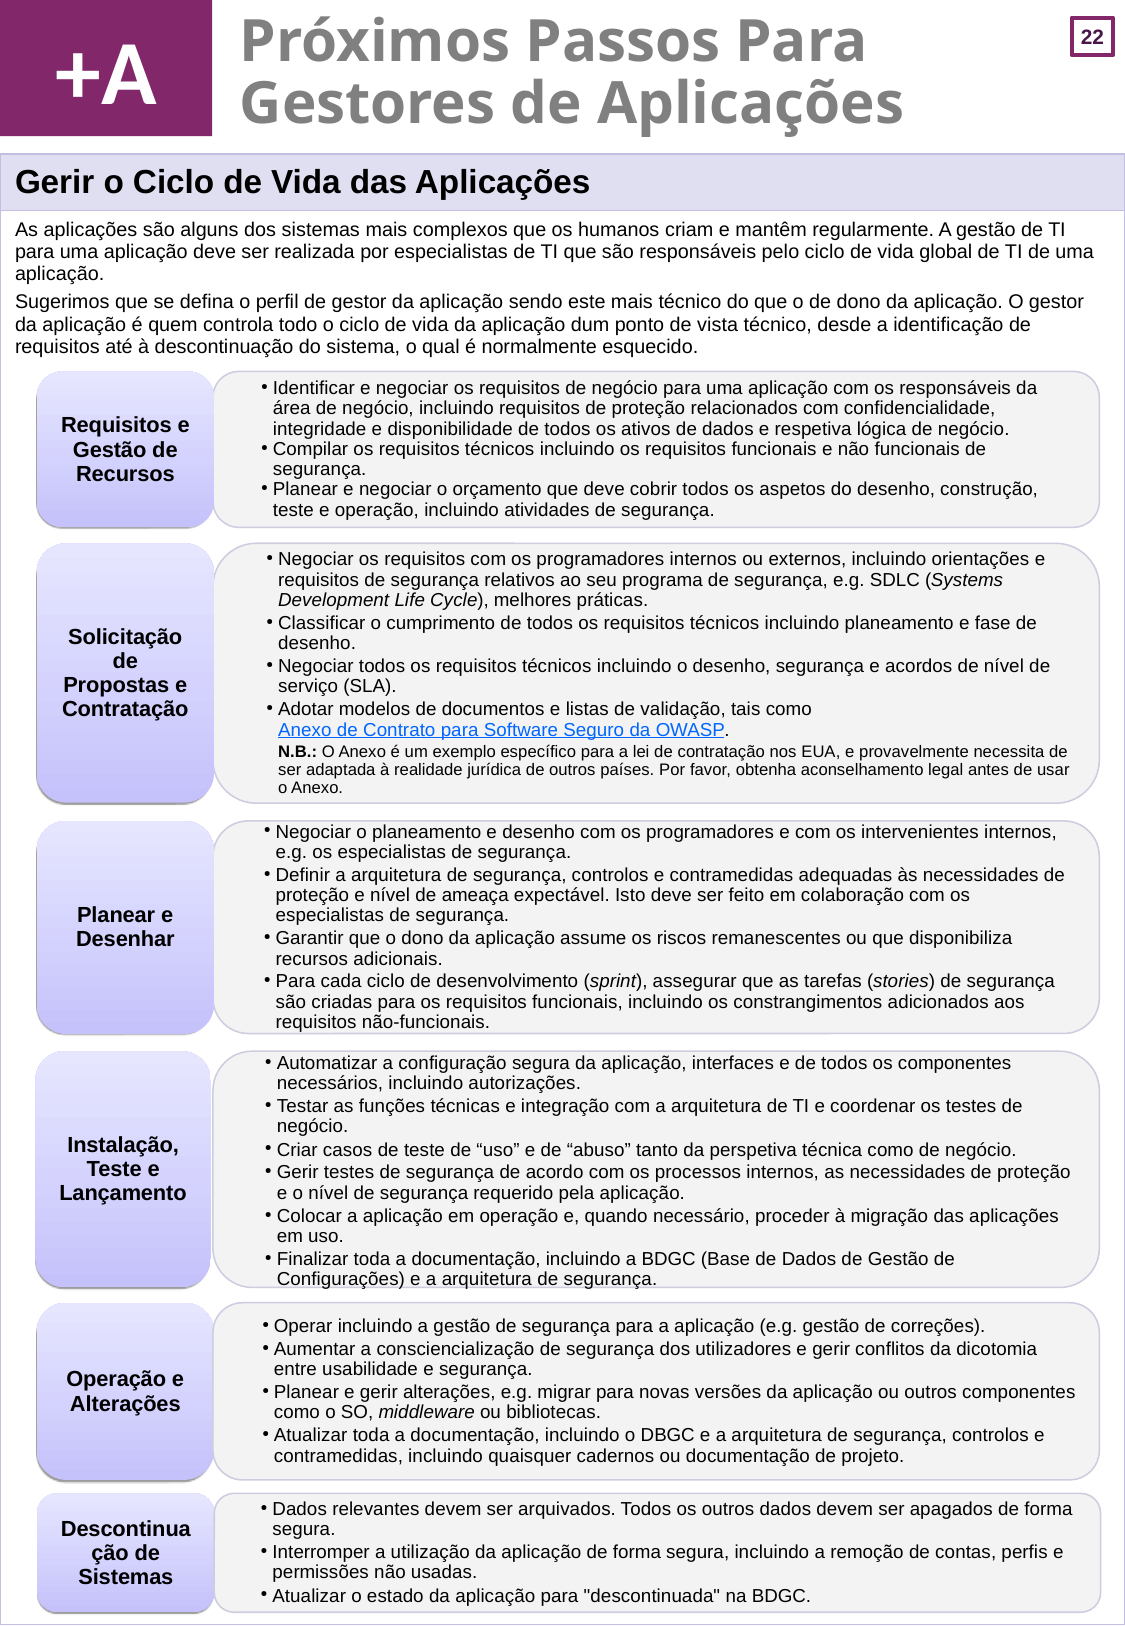

+A
Próximos Passos Para
Gestores de Aplicações
| Gerir o Ciclo de Vida das Aplicações |
| --- |
| As aplicações são alguns dos sistemas mais complexos que os humanos criam e mantêm regularmente. A gestão de TI para uma aplicação deve ser realizada por especialistas de TI que são responsáveis pelo ciclo de vida global de TI de uma aplicação. Sugerimos que se defina o perfil de gestor da aplicação sendo este mais técnico do que o de dono da aplicação. O gestor da aplicação é quem controla todo o ciclo de vida da aplicação dum ponto de vista técnico, desde a identificação de requisitos até à descontinuação do sistema, o qual é normalmente esquecido. |
Identificar e negociar os requisitos de negócio para uma aplicação com os responsáveis da área de negócio, incluindo requisitos de proteção relacionados com confidencialidade, integridade e disponibilidade de todos os ativos de dados e respetiva lógica de negócio.
Compilar os requisitos técnicos incluindo os requisitos funcionais e não funcionais de segurança.
Planear e negociar o orçamento que deve cobrir todos os aspetos do desenho, construção, teste e operação, incluindo atividades de segurança.
Requisitos e Gestão de Recursos
Solicitação de Propostas e Contratação
Negociar os requisitos com os programadores internos ou externos, incluindo orientações e requisitos de segurança relativos ao seu programa de segurança, e.g. SDLC (Systems Development Life Cycle), melhores práticas.
Classificar o cumprimento de todos os requisitos técnicos incluindo planeamento e fase de desenho.
Negociar todos os requisitos técnicos incluindo o desenho, segurança e acordos de nível de serviço (SLA).
Adotar modelos de documentos e listas de validação, tais como Anexo de Contrato para Software Seguro da OWASP.
N.B.: O Anexo é um exemplo específico para a lei de contratação nos EUA, e provavelmente necessita de ser adaptada à realidade jurídica de outros países. Por favor, obtenha aconselhamento legal antes de usar o Anexo.
Planear e Desenhar
Negociar o planeamento e desenho com os programadores e com os intervenientes internos, e.g. os especialistas de segurança.
Definir a arquitetura de segurança, controlos e contramedidas adequadas às necessidades de proteção e nível de ameaça expectável. Isto deve ser feito em colaboração com os especialistas de segurança.
Garantir que o dono da aplicação assume os riscos remanescentes ou que disponibiliza recursos adicionais.
Para cada ciclo de desenvolvimento (sprint), assegurar que as tarefas (stories) de segurança são criadas para os requisitos funcionais, incluindo os constrangimentos adicionados aos requisitos não-funcionais.
Instalação, Teste e Lançamento
Automatizar a configuração segura da aplicação, interfaces e de todos os componentes necessários, incluindo autorizações.
Testar as funções técnicas e integração com a arquitetura de TI e coordenar os testes de negócio.
Criar casos de teste de “uso” e de “abuso” tanto da perspetiva técnica como de negócio.
Gerir testes de segurança de acordo com os processos internos, as necessidades de proteção e o nível de segurança requerido pela aplicação.
Colocar a aplicação em operação e, quando necessário, proceder à migração das aplicações em uso.
Finalizar toda a documentação, incluindo a BDGC (Base de Dados de Gestão de Configurações) e a arquitetura de segurança.
Operação e Alterações
Operar incluindo a gestão de segurança para a aplicação (e.g. gestão de correções).
Aumentar a consciencialização de segurança dos utilizadores e gerir conflitos da dicotomia entre usabilidade e segurança.
Planear e gerir alterações, e.g. migrar para novas versões da aplicação ou outros componentes como o SO, middleware ou bibliotecas.
Atualizar toda a documentação, incluindo o DBGC e a arquitetura de segurança, controlos e contramedidas, incluindo quaisquer cadernos ou documentação de projeto.
Descontinuação de Sistemas
Dados relevantes devem ser arquivados. Todos os outros dados devem ser apagados de forma segura.
Interromper a utilização da aplicação de forma segura, incluindo a remoção de contas, perfis e permissões não usadas.
Atualizar o estado da aplicação para "descontinuada" na BDGC.